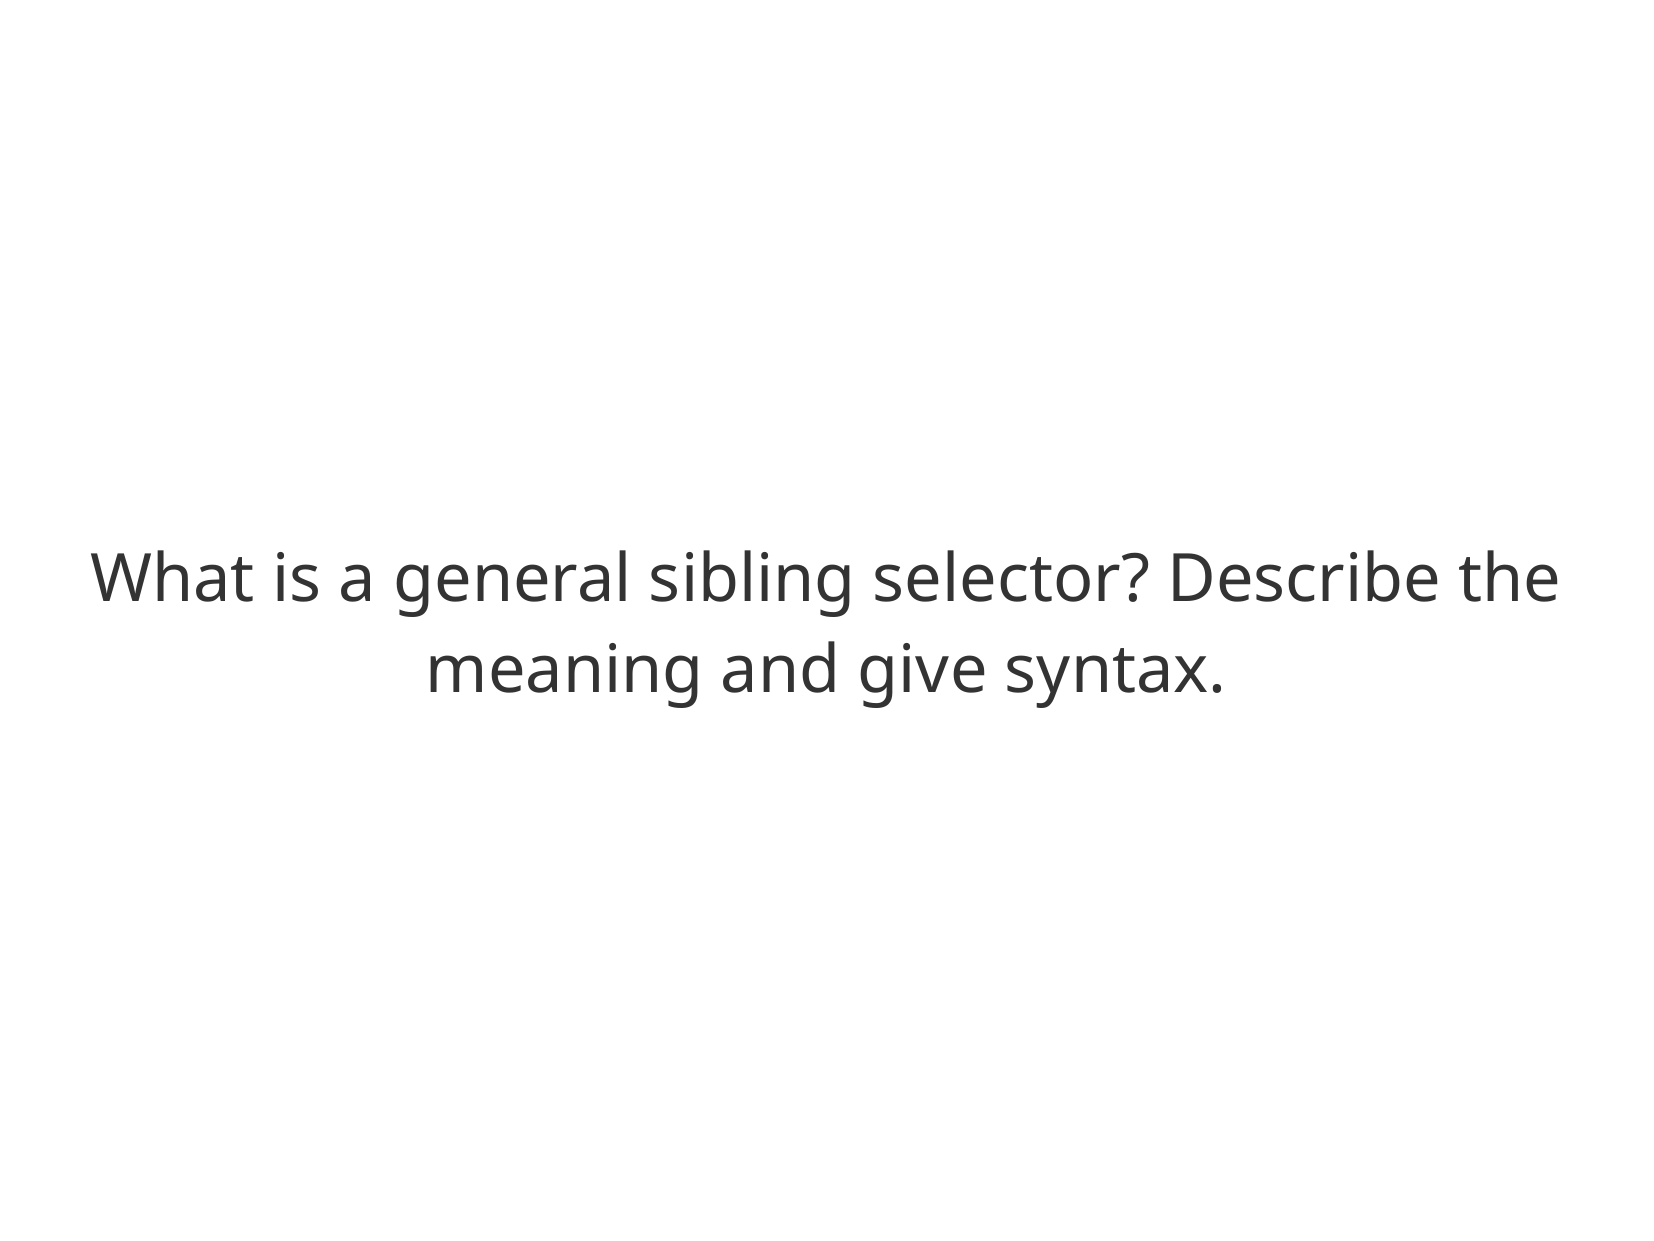

# What is a general sibling selector? Describe the meaning and give syntax.